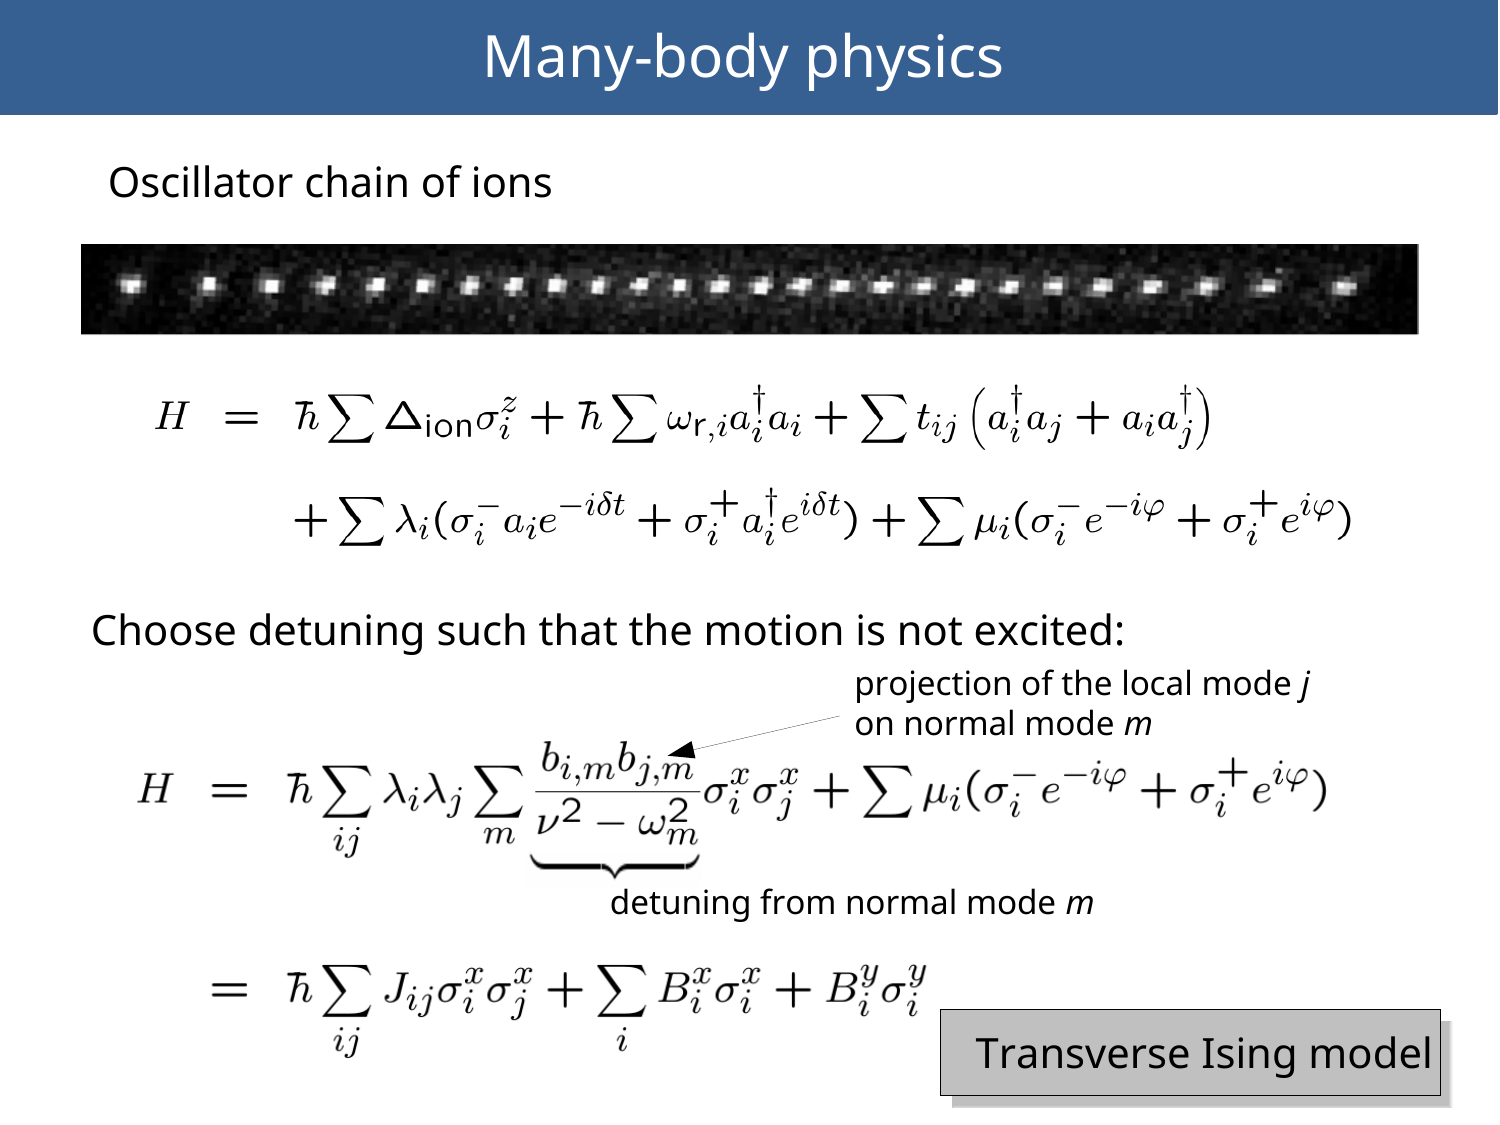

Many-body physics
Oscillator chain of ions
Choose detuning such that the motion is not excited:
projection of the local mode j
on normal mode m
detuning from normal mode m
Transverse Ising model